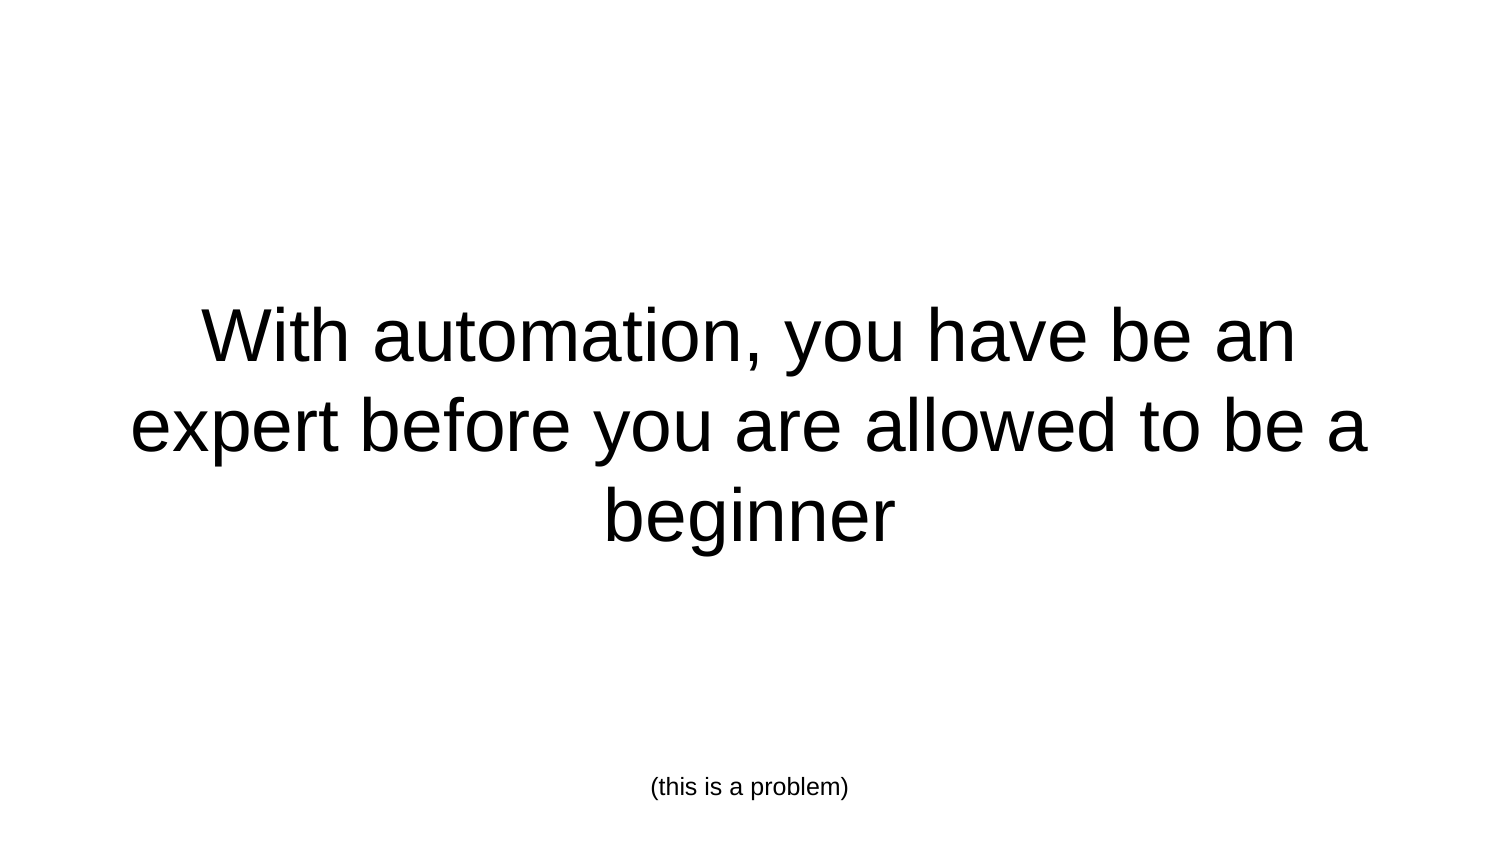

# With automation, you have be an expert before you are allowed to be a beginner
(this is a problem)